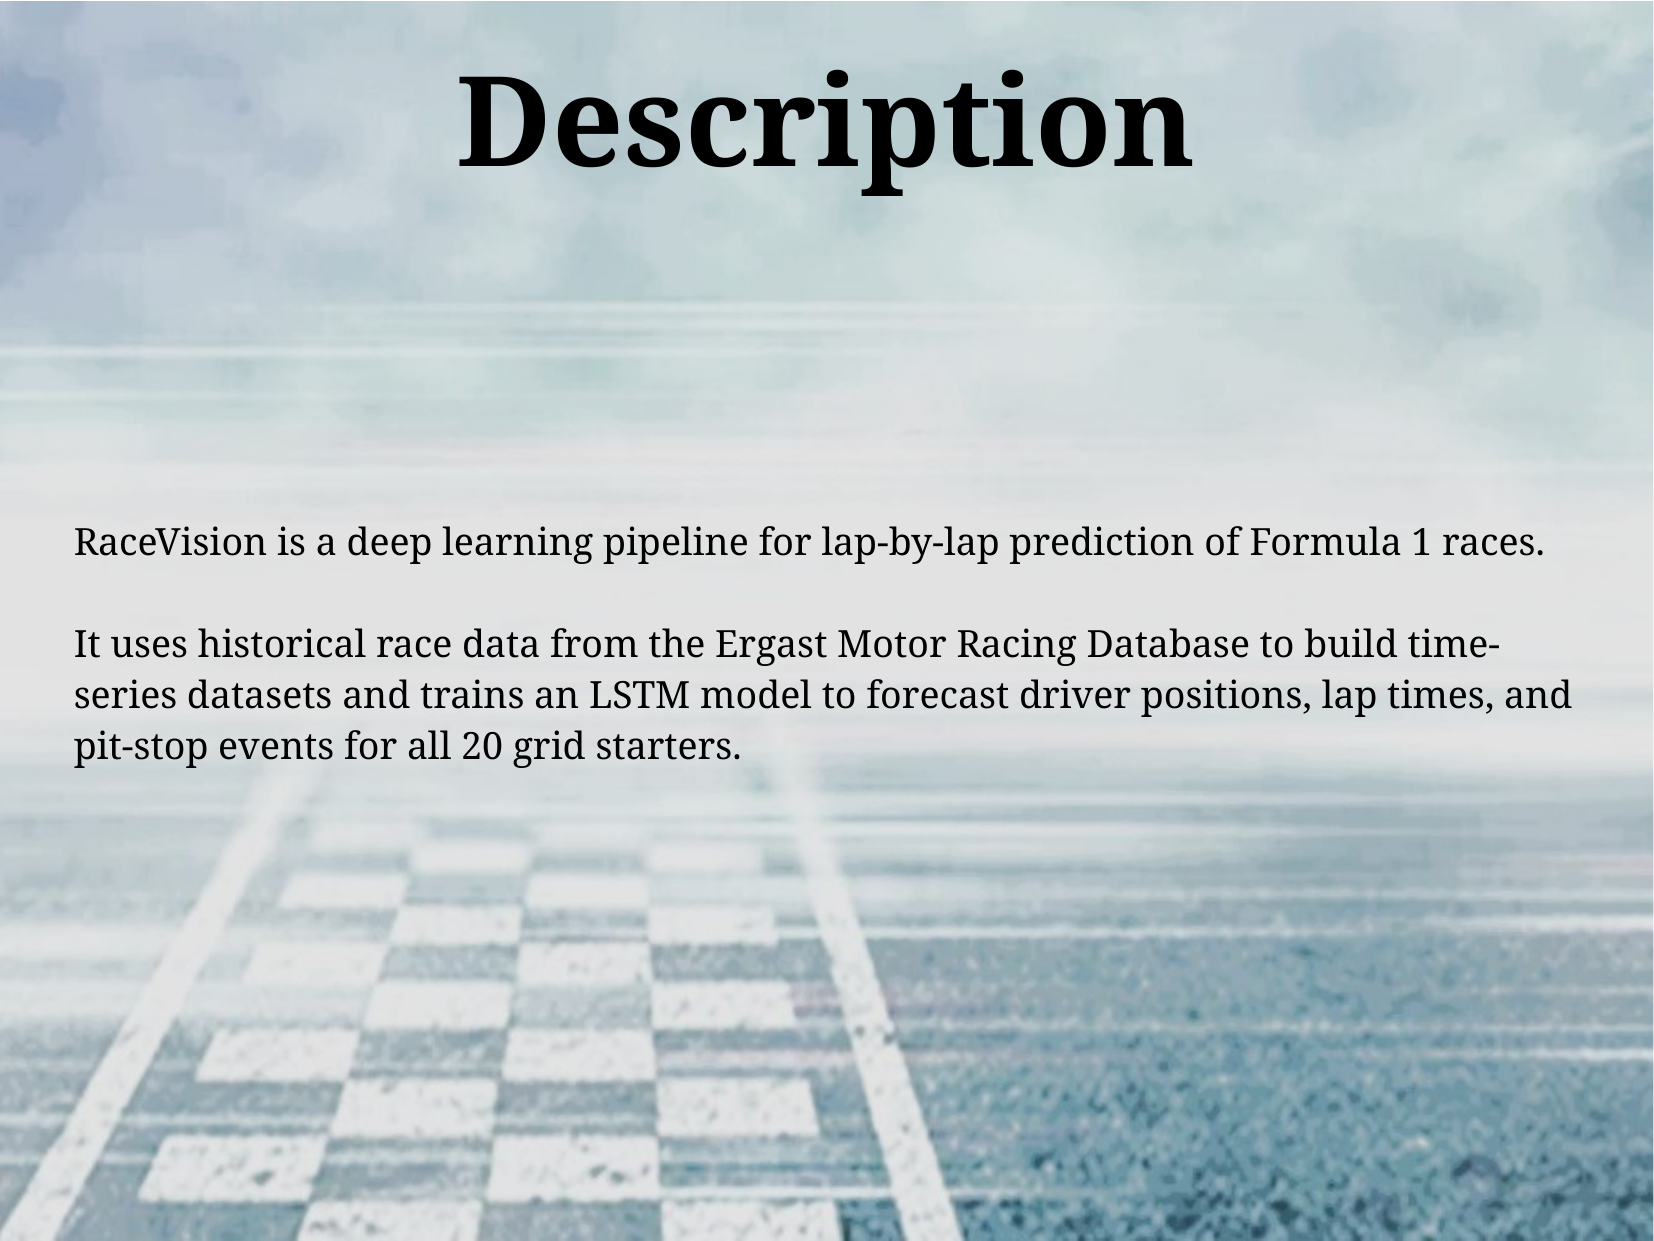

Description
RaceVision is a deep learning pipeline for lap-by-lap prediction of Formula 1 races.
It uses historical race data from the Ergast Motor Racing Database to build time-series datasets and trains an LSTM model to forecast driver positions, lap times, and pit-stop events for all 20 grid starters.